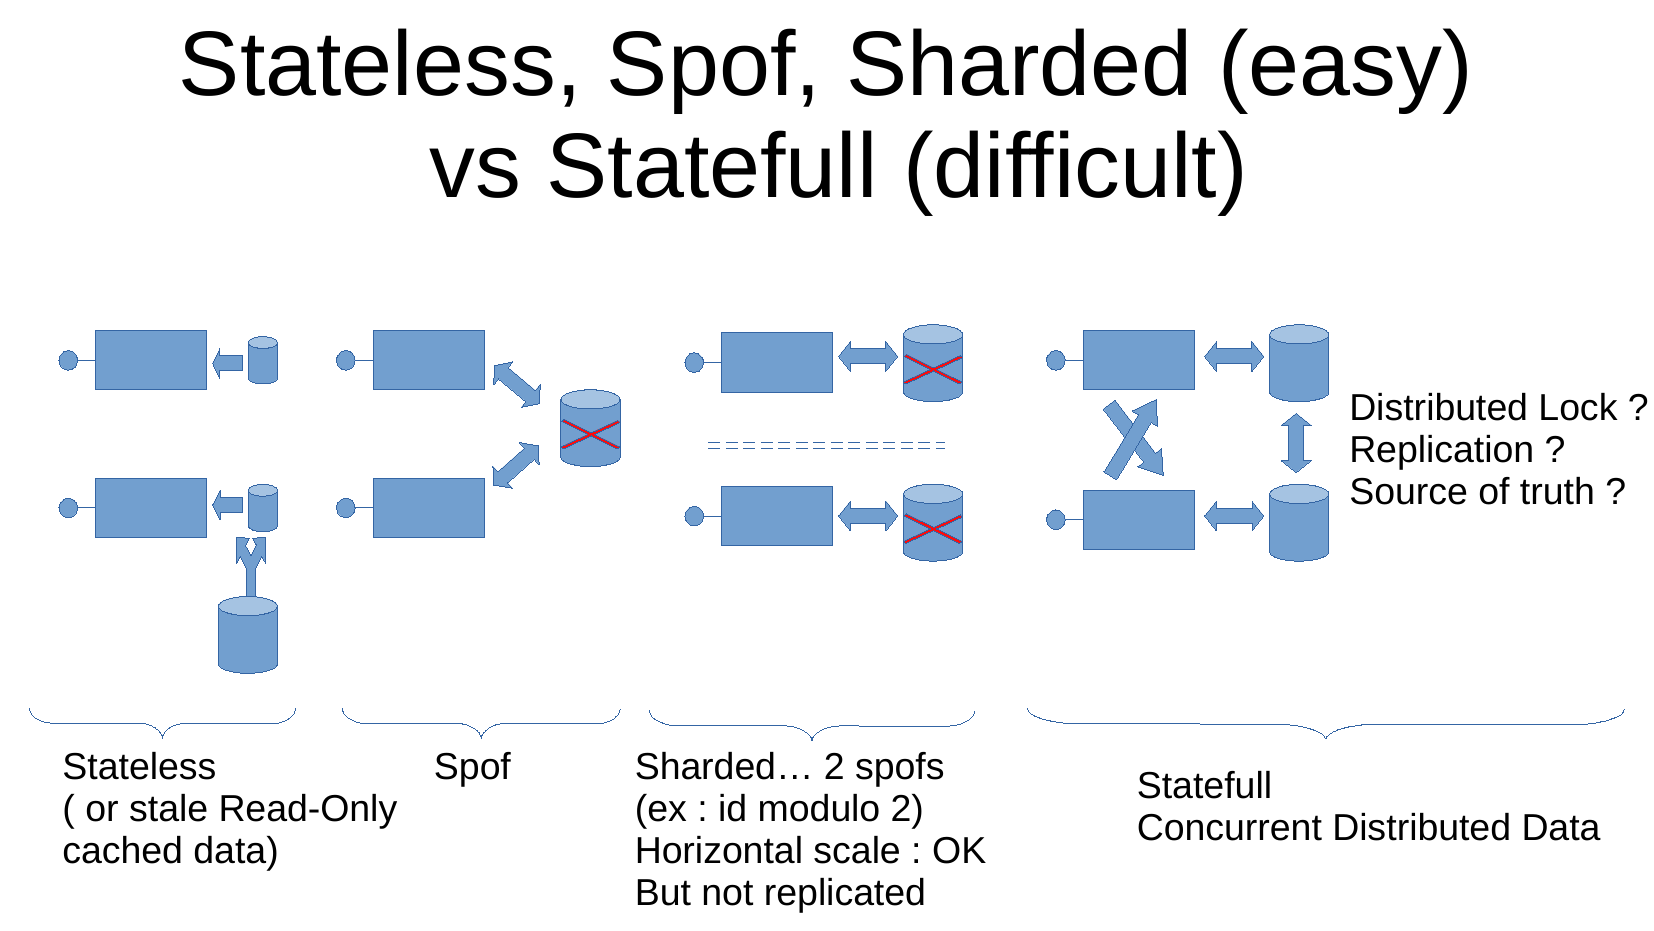

# Stateless, Spof, Sharded (easy) vs Statefull (difficult)
Distributed Lock ?
Replication ?
Source of truth ?
Stateless
( or stale Read-Only
cached data)
Spof
Sharded… 2 spofs
(ex : id modulo 2)
Horizontal scale : OK
But not replicated
Statefull
Concurrent Distributed Data